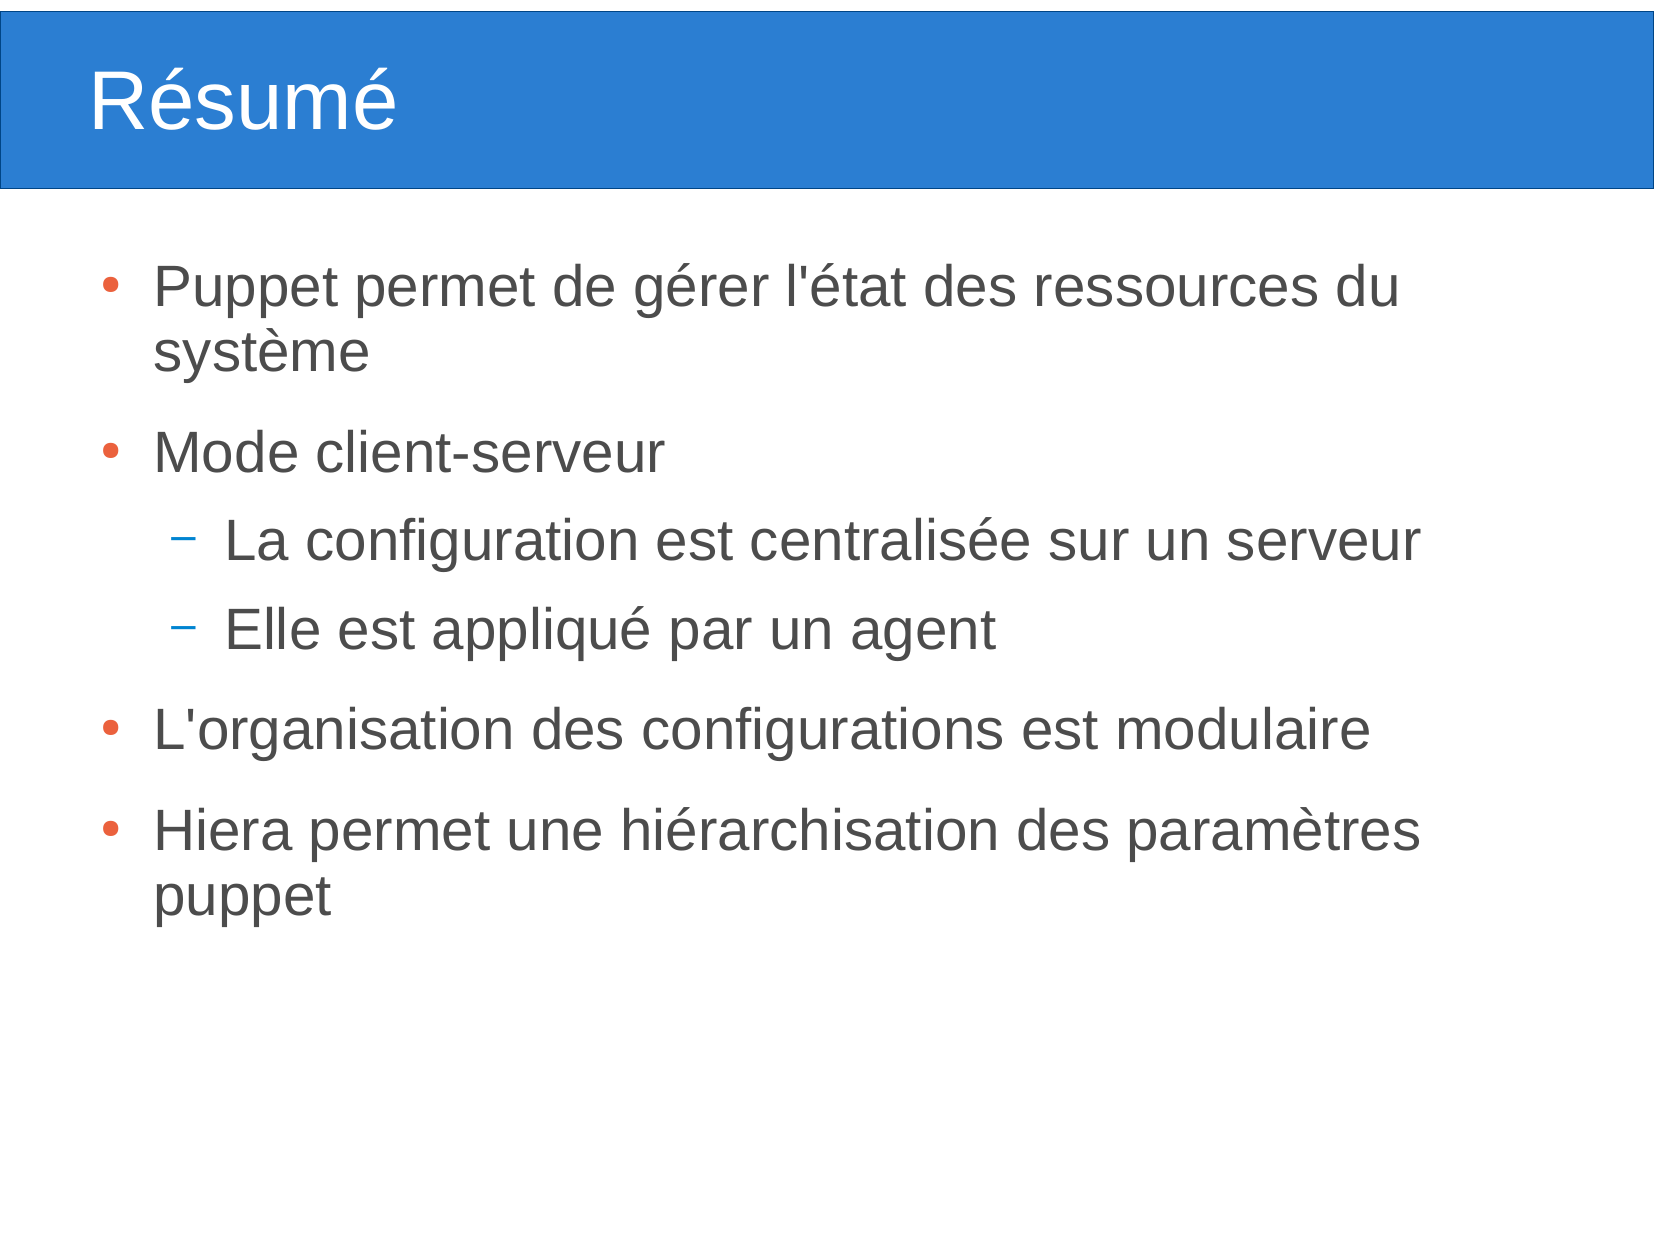

# Résumé
Puppet permet de gérer l'état des ressources du système
Mode client-serveur
La configuration est centralisée sur un serveur
Elle est appliqué par un agent
L'organisation des configurations est modulaire
Hiera permet une hiérarchisation des paramètres puppet